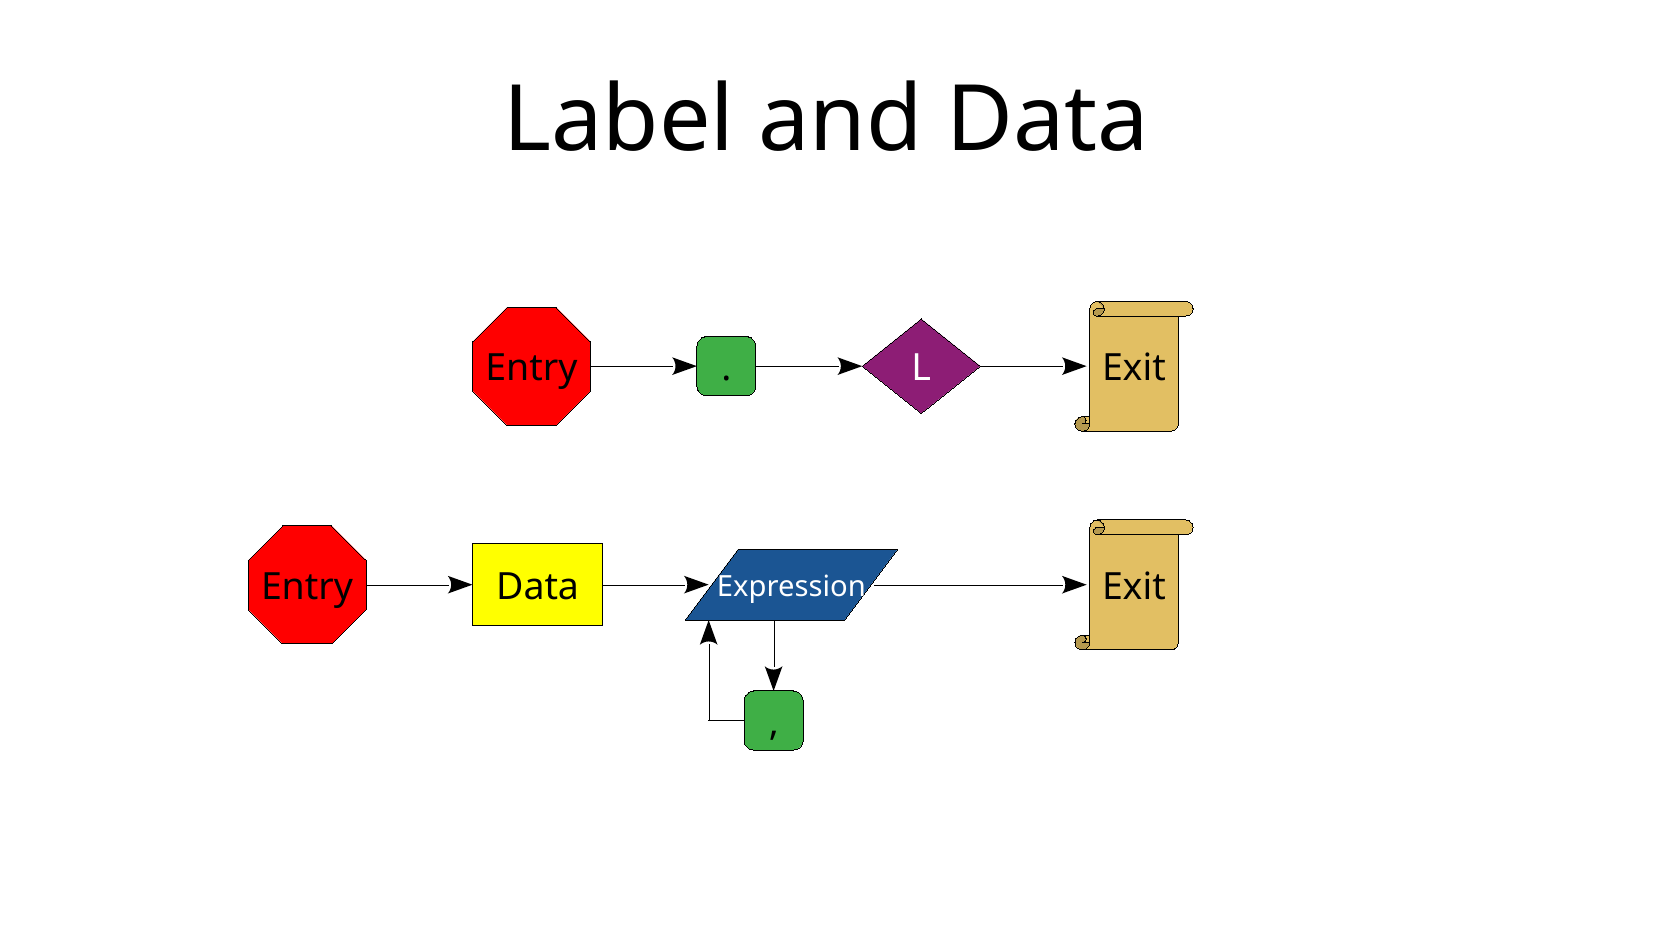

# Label and Data
Exit
Entry
L
.
Exit
Entry
Data
Expression
,